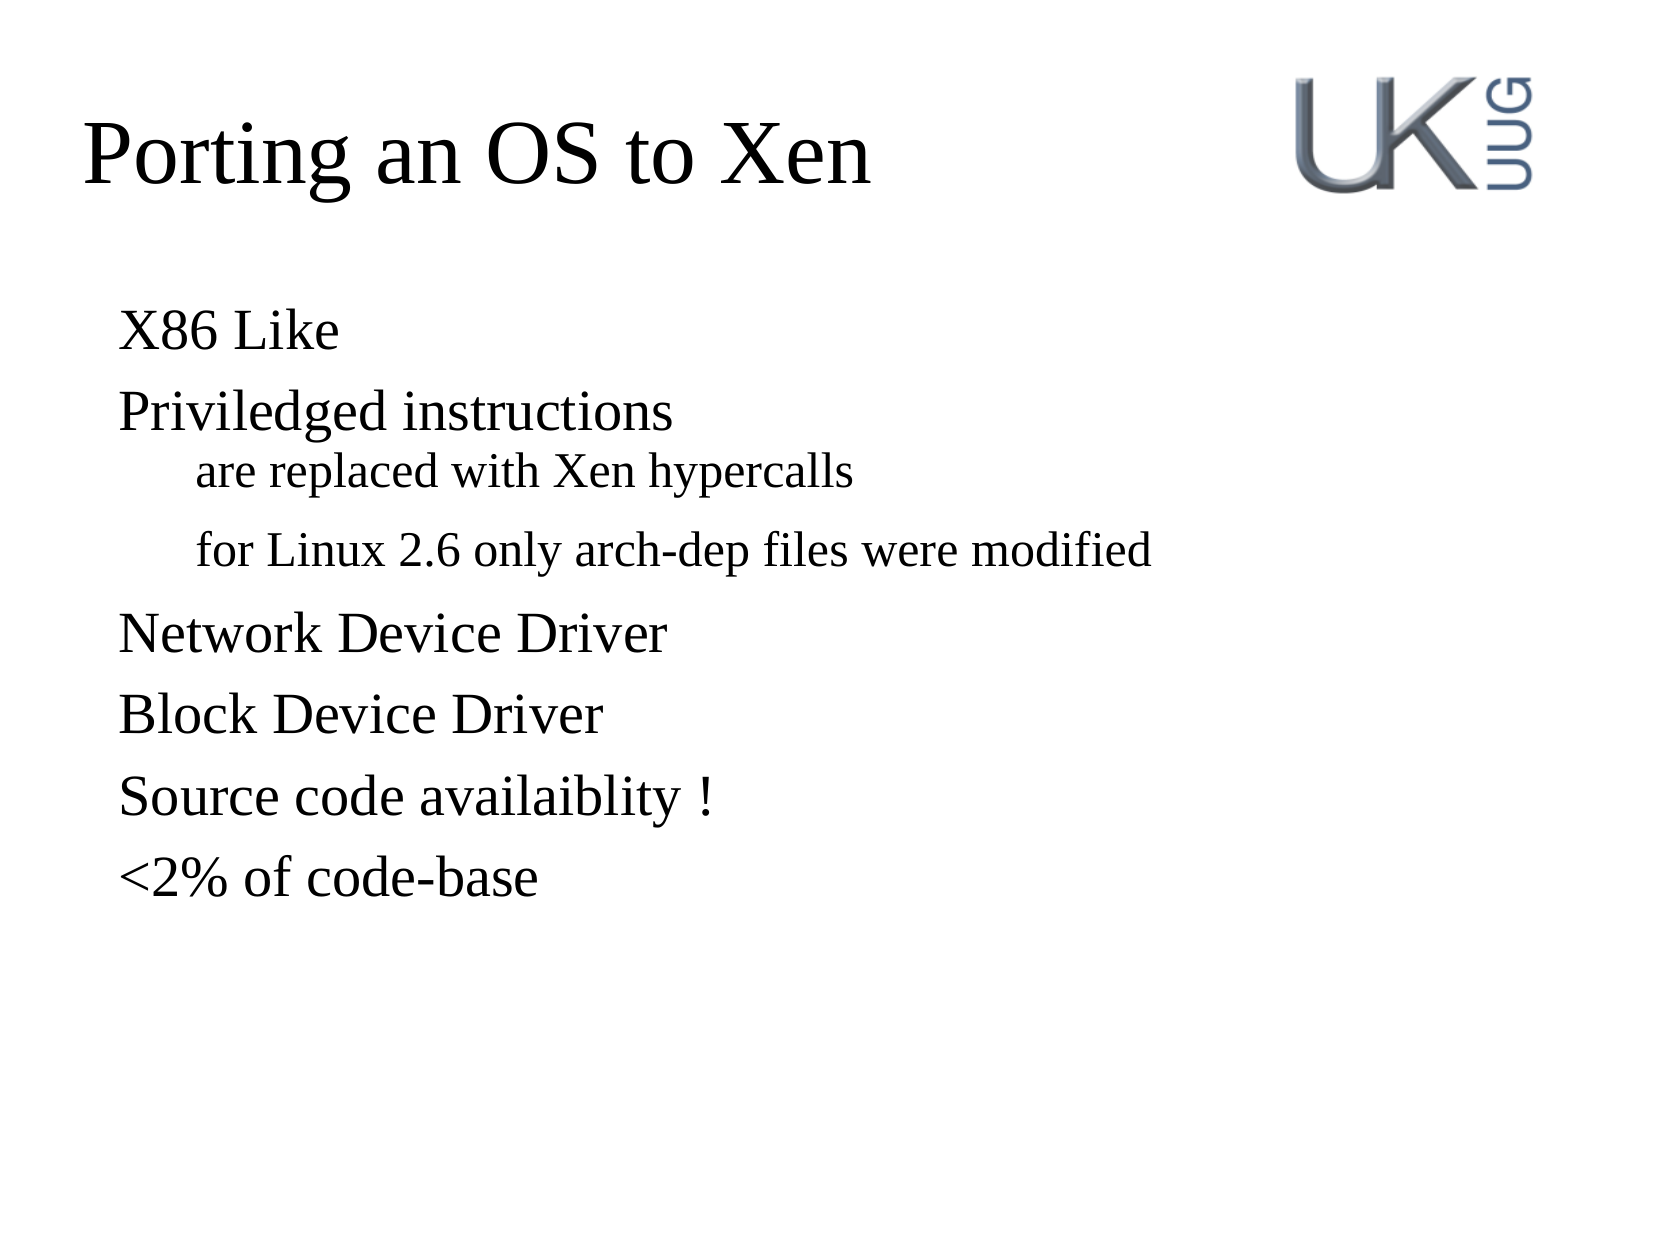

# Porting an OS to Xen
X86 Like
Priviledged instructions
are replaced with Xen hypercalls
for Linux 2.6 only arch-dep files were modified
Network Device Driver
Block Device Driver
Source code availaiblity !
<2% of code-base